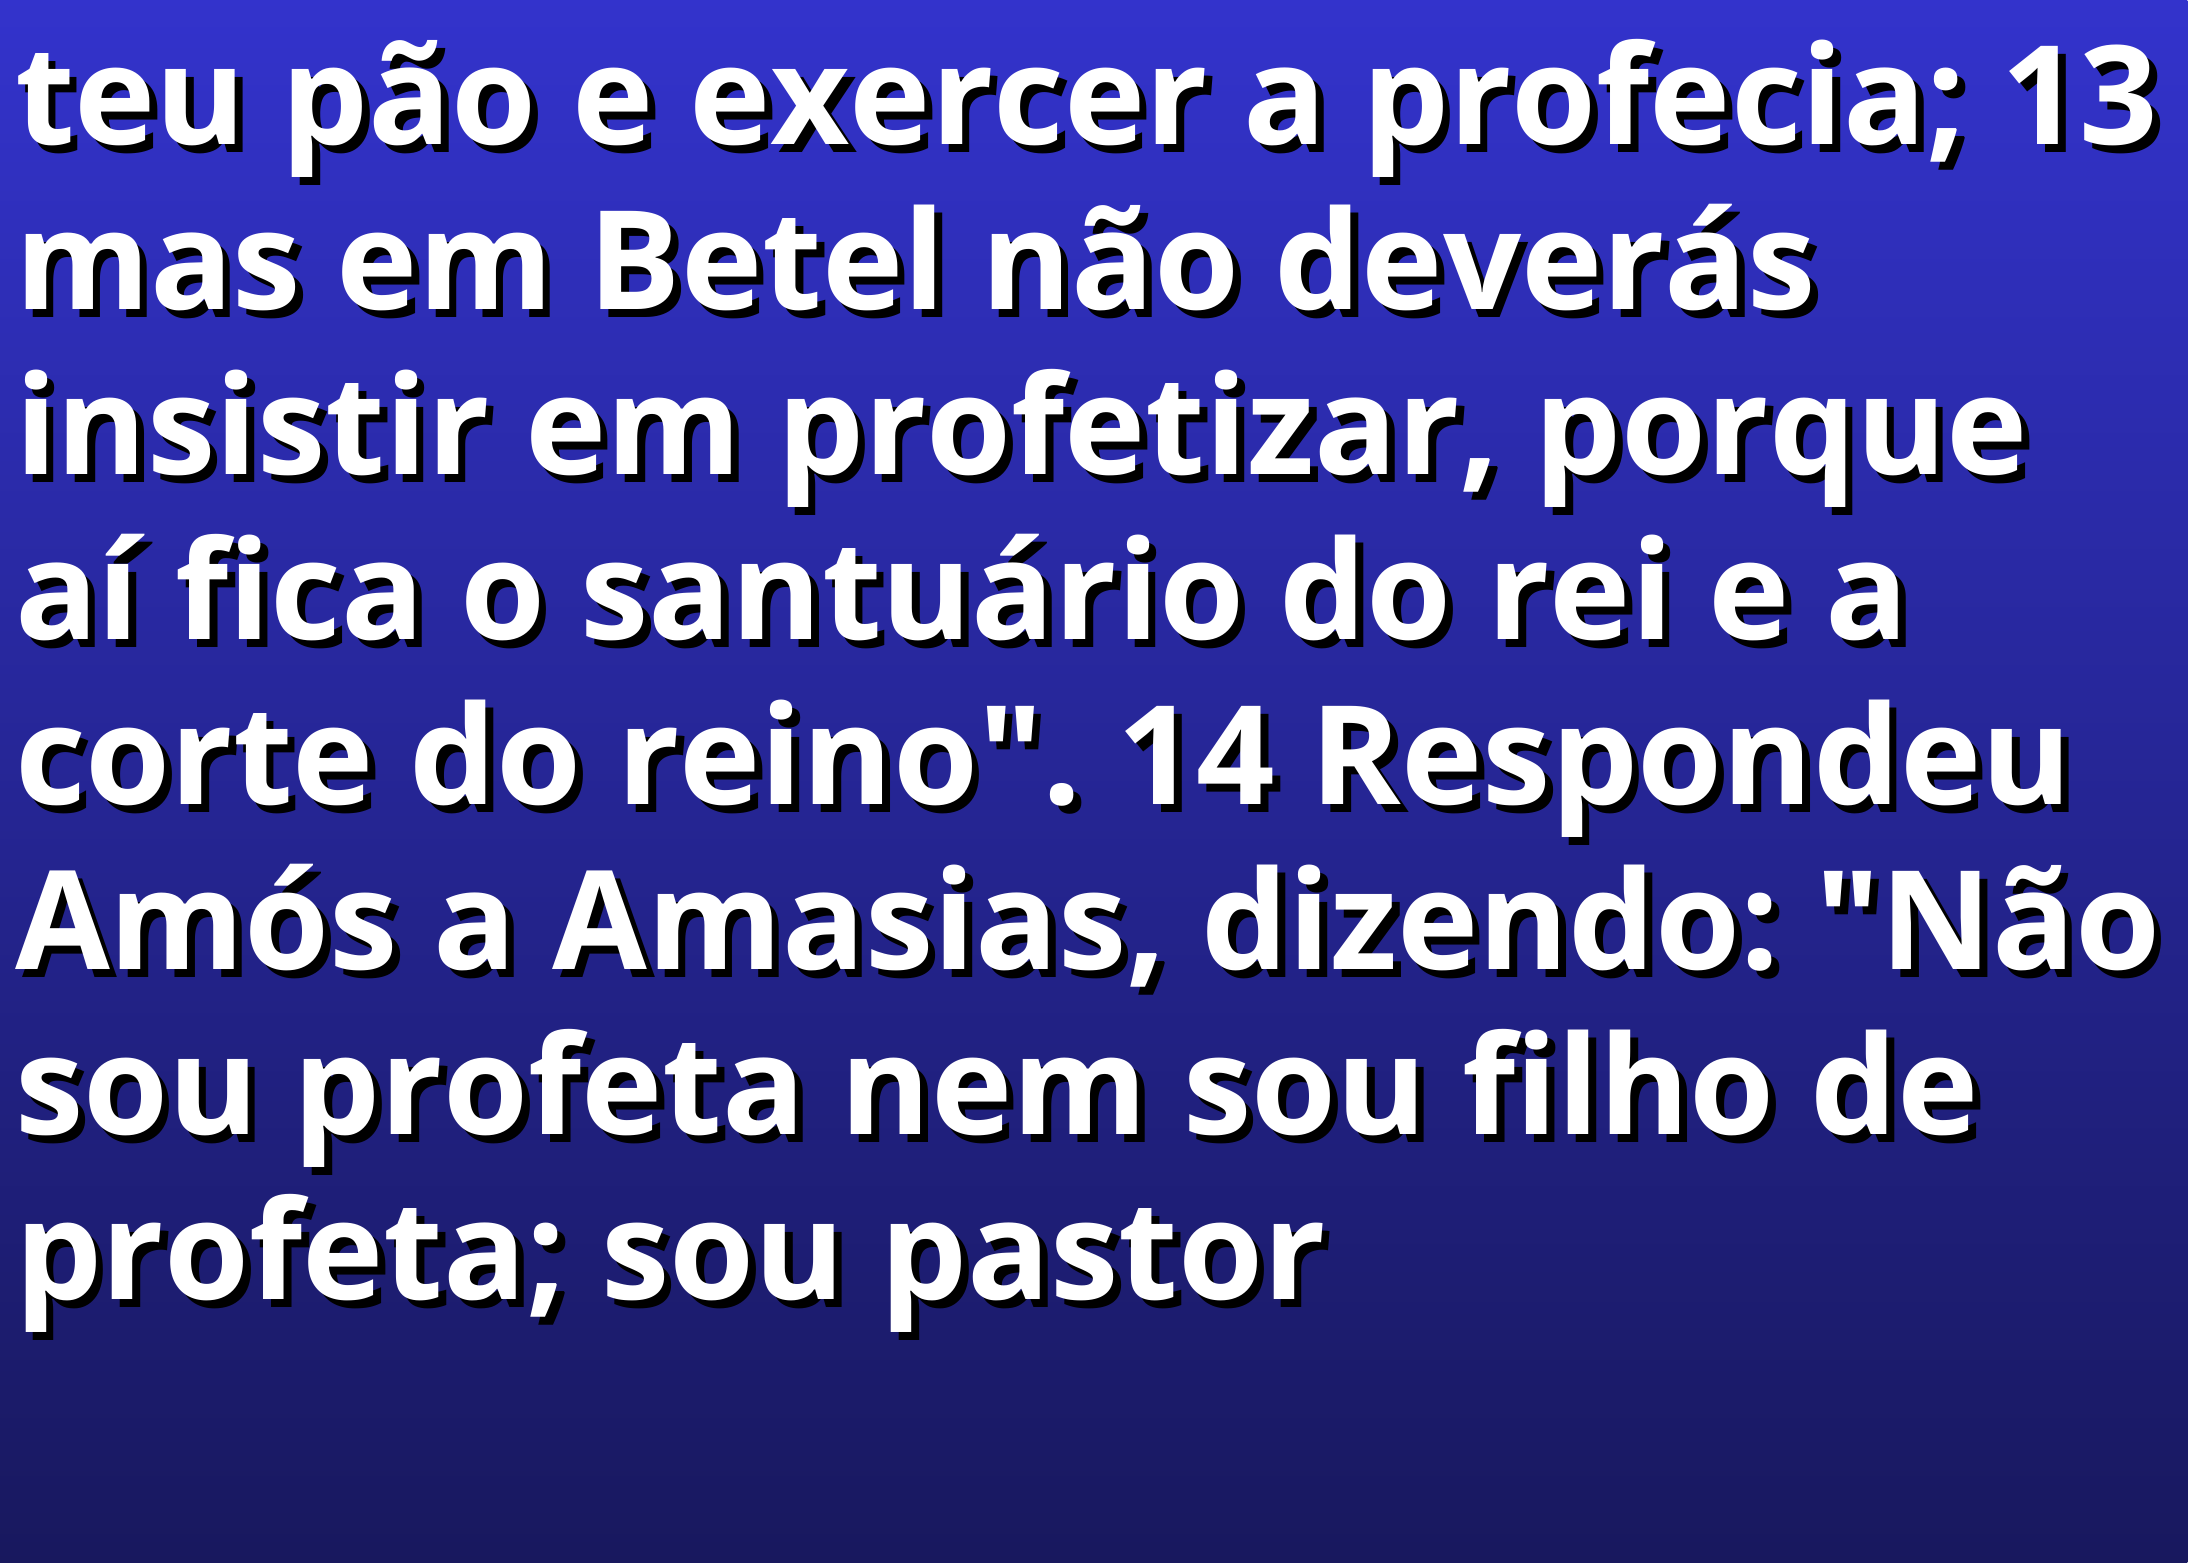

teu pão e exercer a profecia; 13 mas em Betel não deverás insistir em profetizar, porque aí fica o santuário do rei e a corte do reino". 14 Respondeu Amós a Amasias, dizendo: "Não sou profeta nem sou filho de profeta; sou pastor